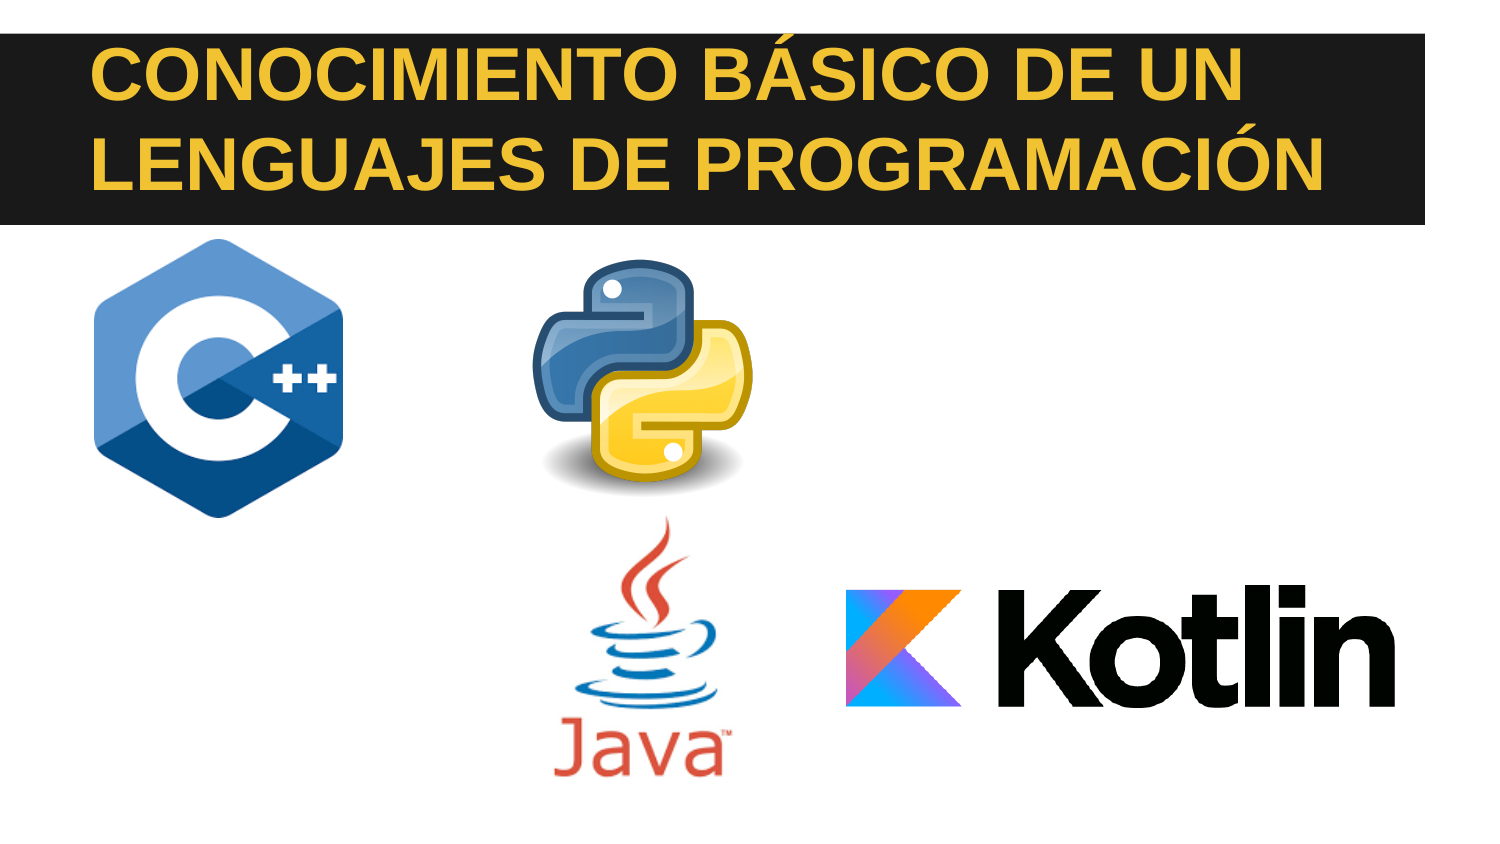

CONOCIMIENTO BÁSICO DE UN LENGUAJES DE PROGRAMACIÓN